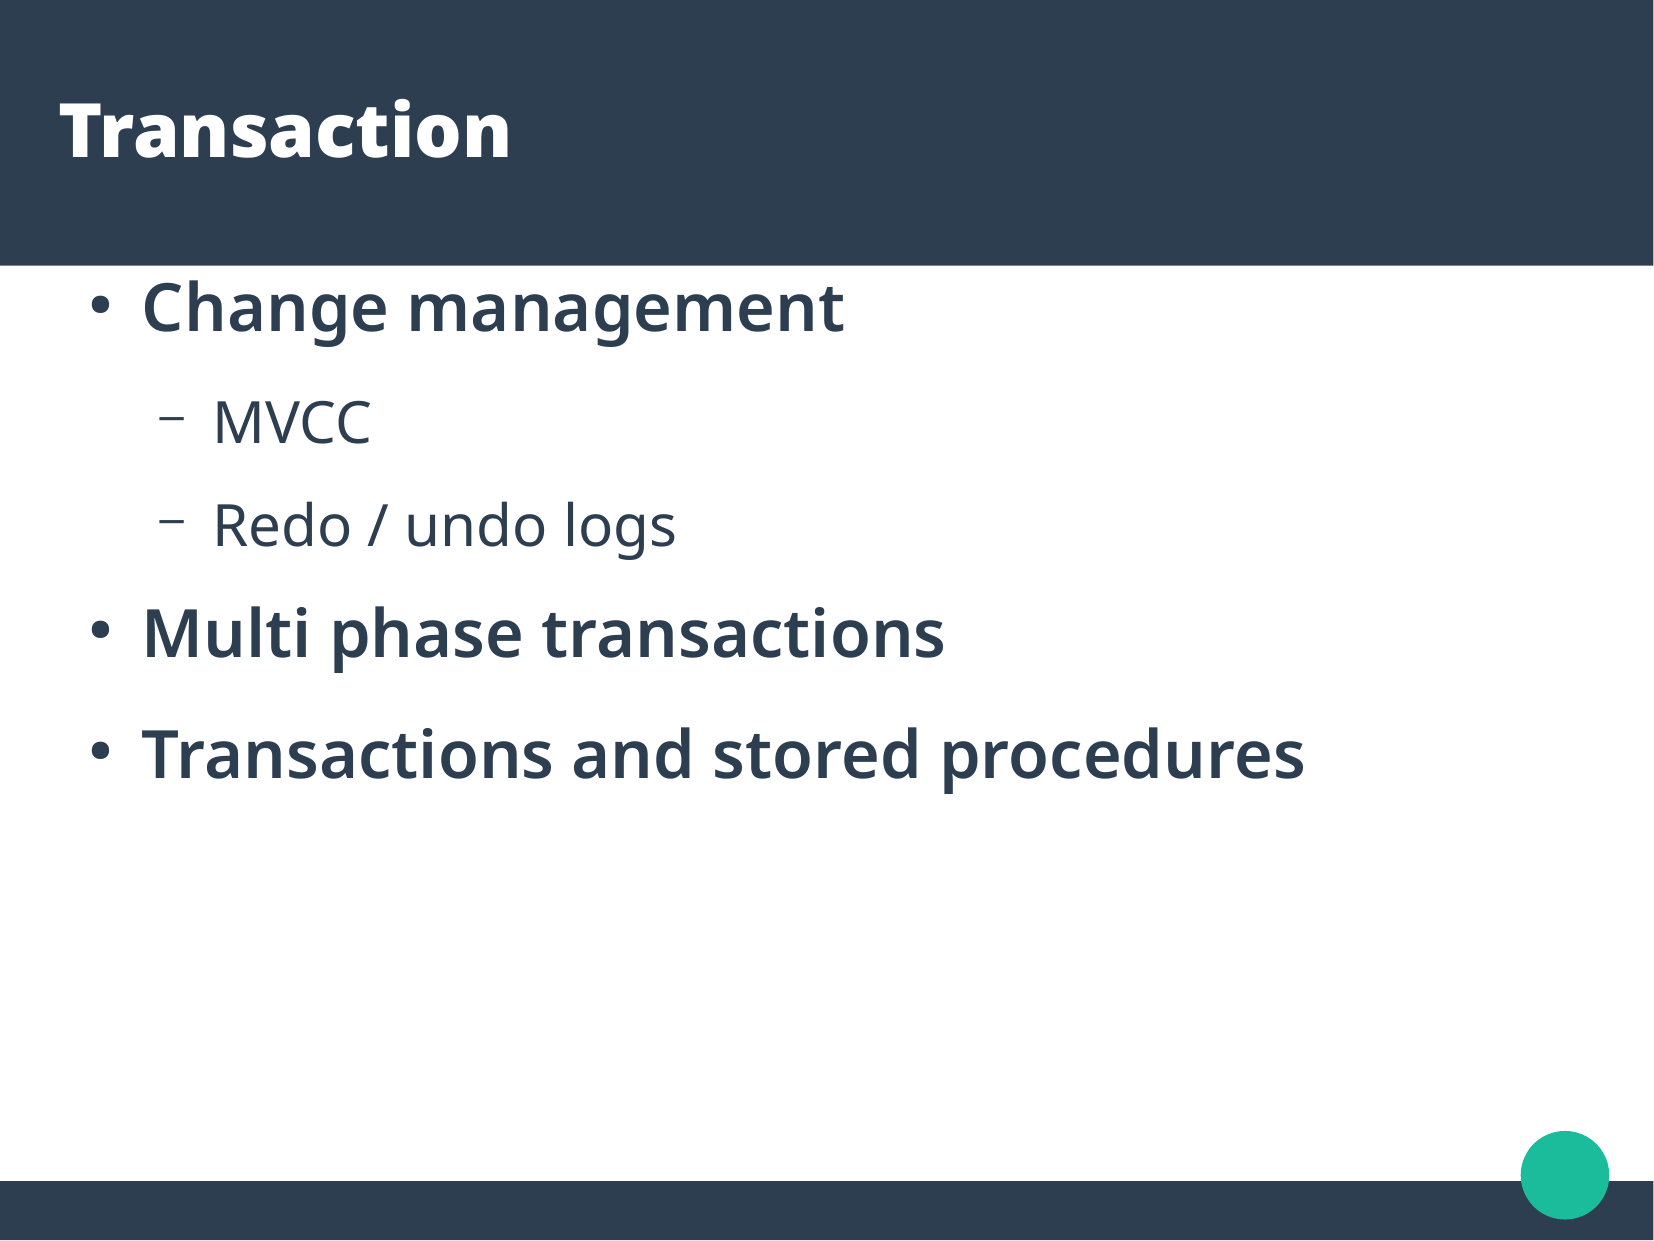

# Transaction
Change management
MVCC
Redo / undo logs
Multi phase transactions
Transactions and stored procedures